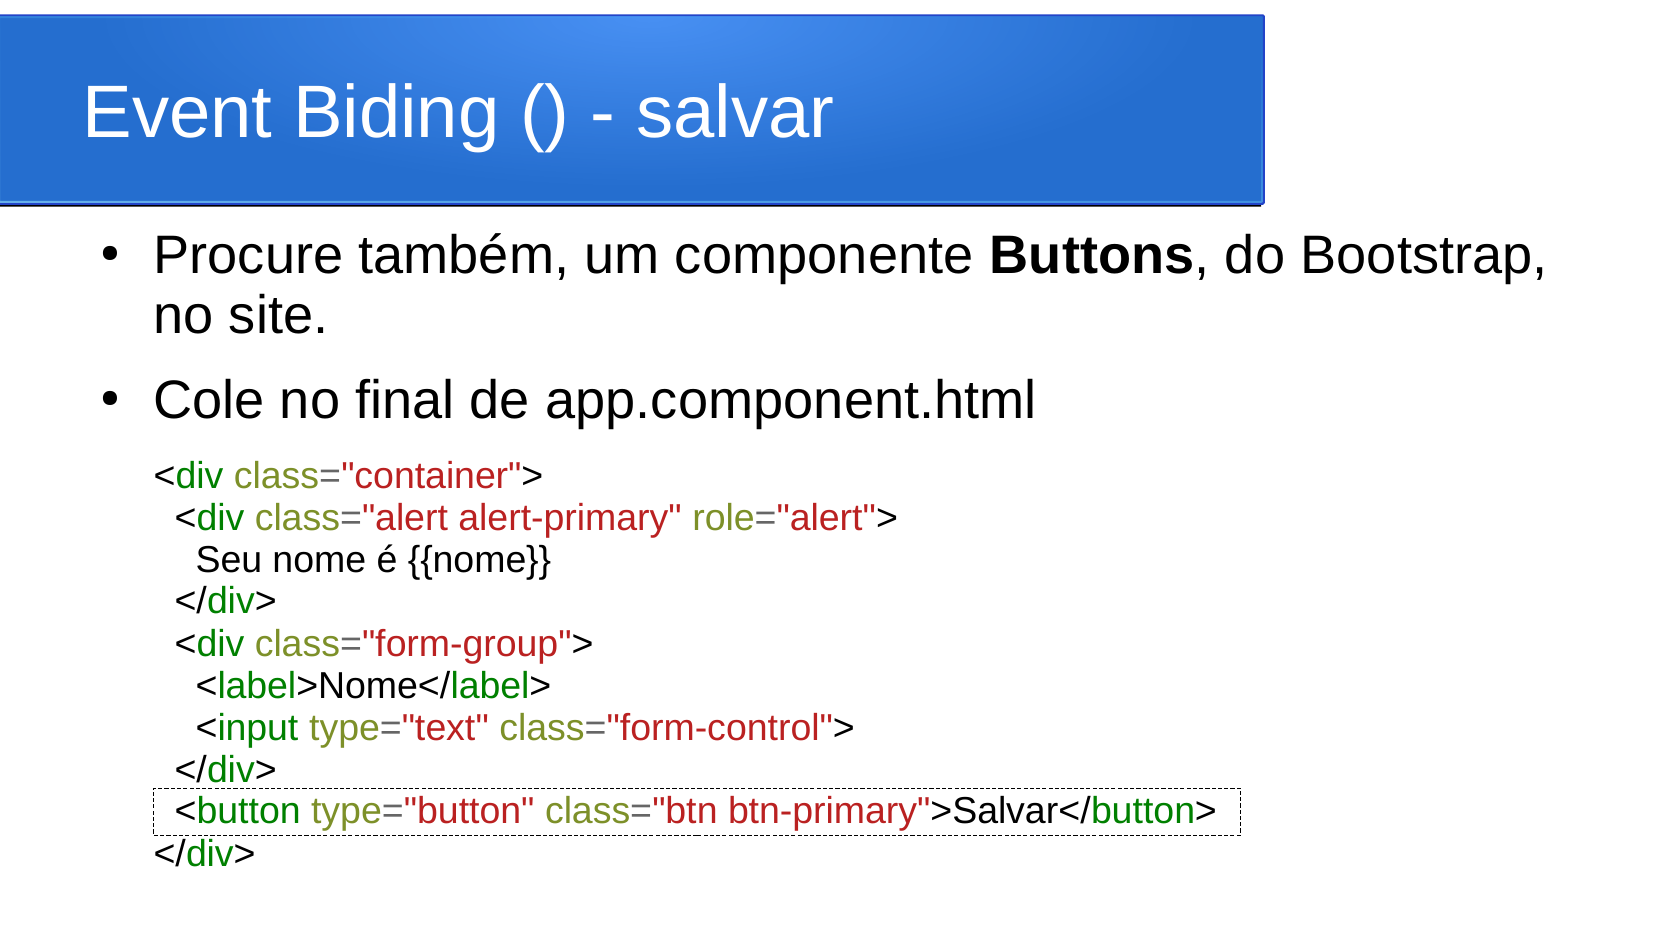

# Event Biding () - salvar
Procure também, um componente Buttons, do Bootstrap, no site.
Cole no final de app.component.html
<div class="container">
 <div class="alert alert-primary" role="alert">
 Seu nome é {{nome}}
 </div>
 <div class="form-group">
 <label>Nome</label>
 <input type="text" class="form-control">
 </div>
 <button type="button" class="btn btn-primary">Salvar</button>
</div>